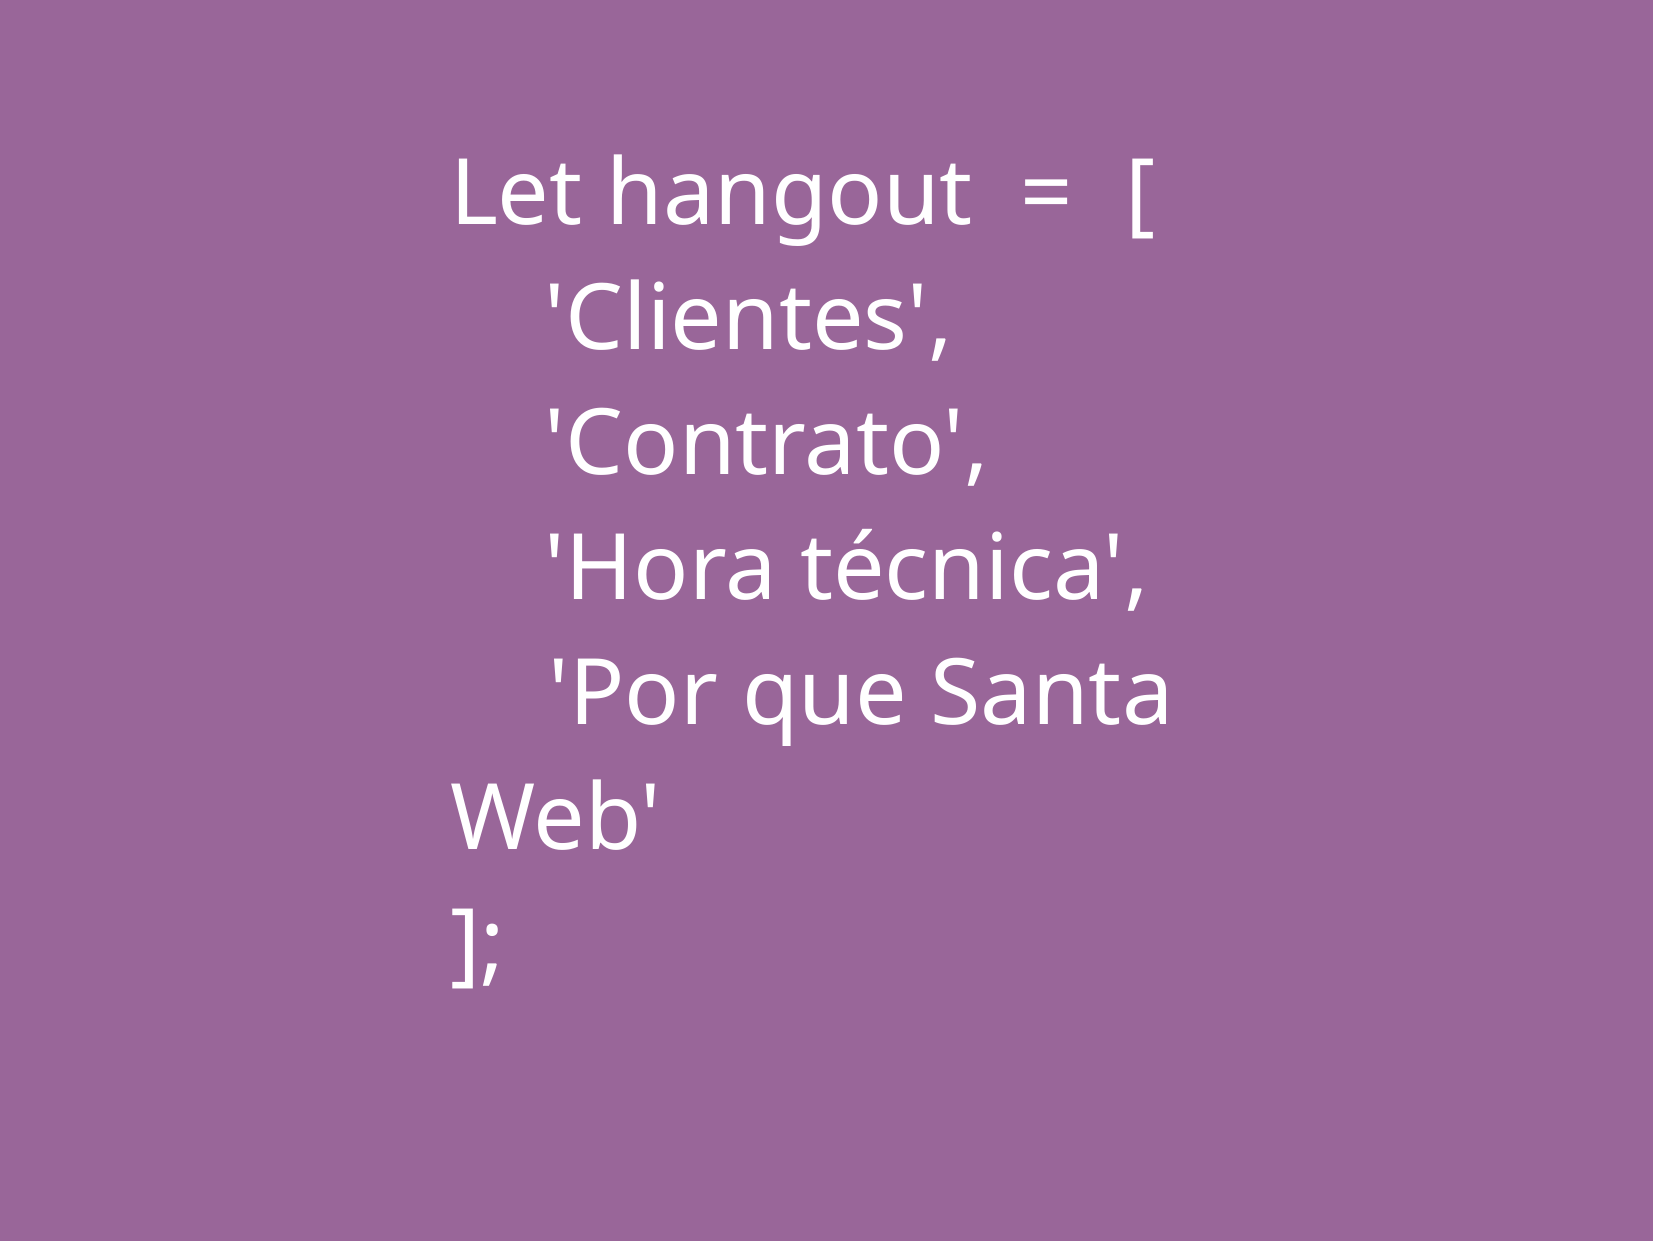

# Let hangout = 	[ 'Clientes', 'Contrato', 'Hora técnica', 'Por que Santa Web' ];